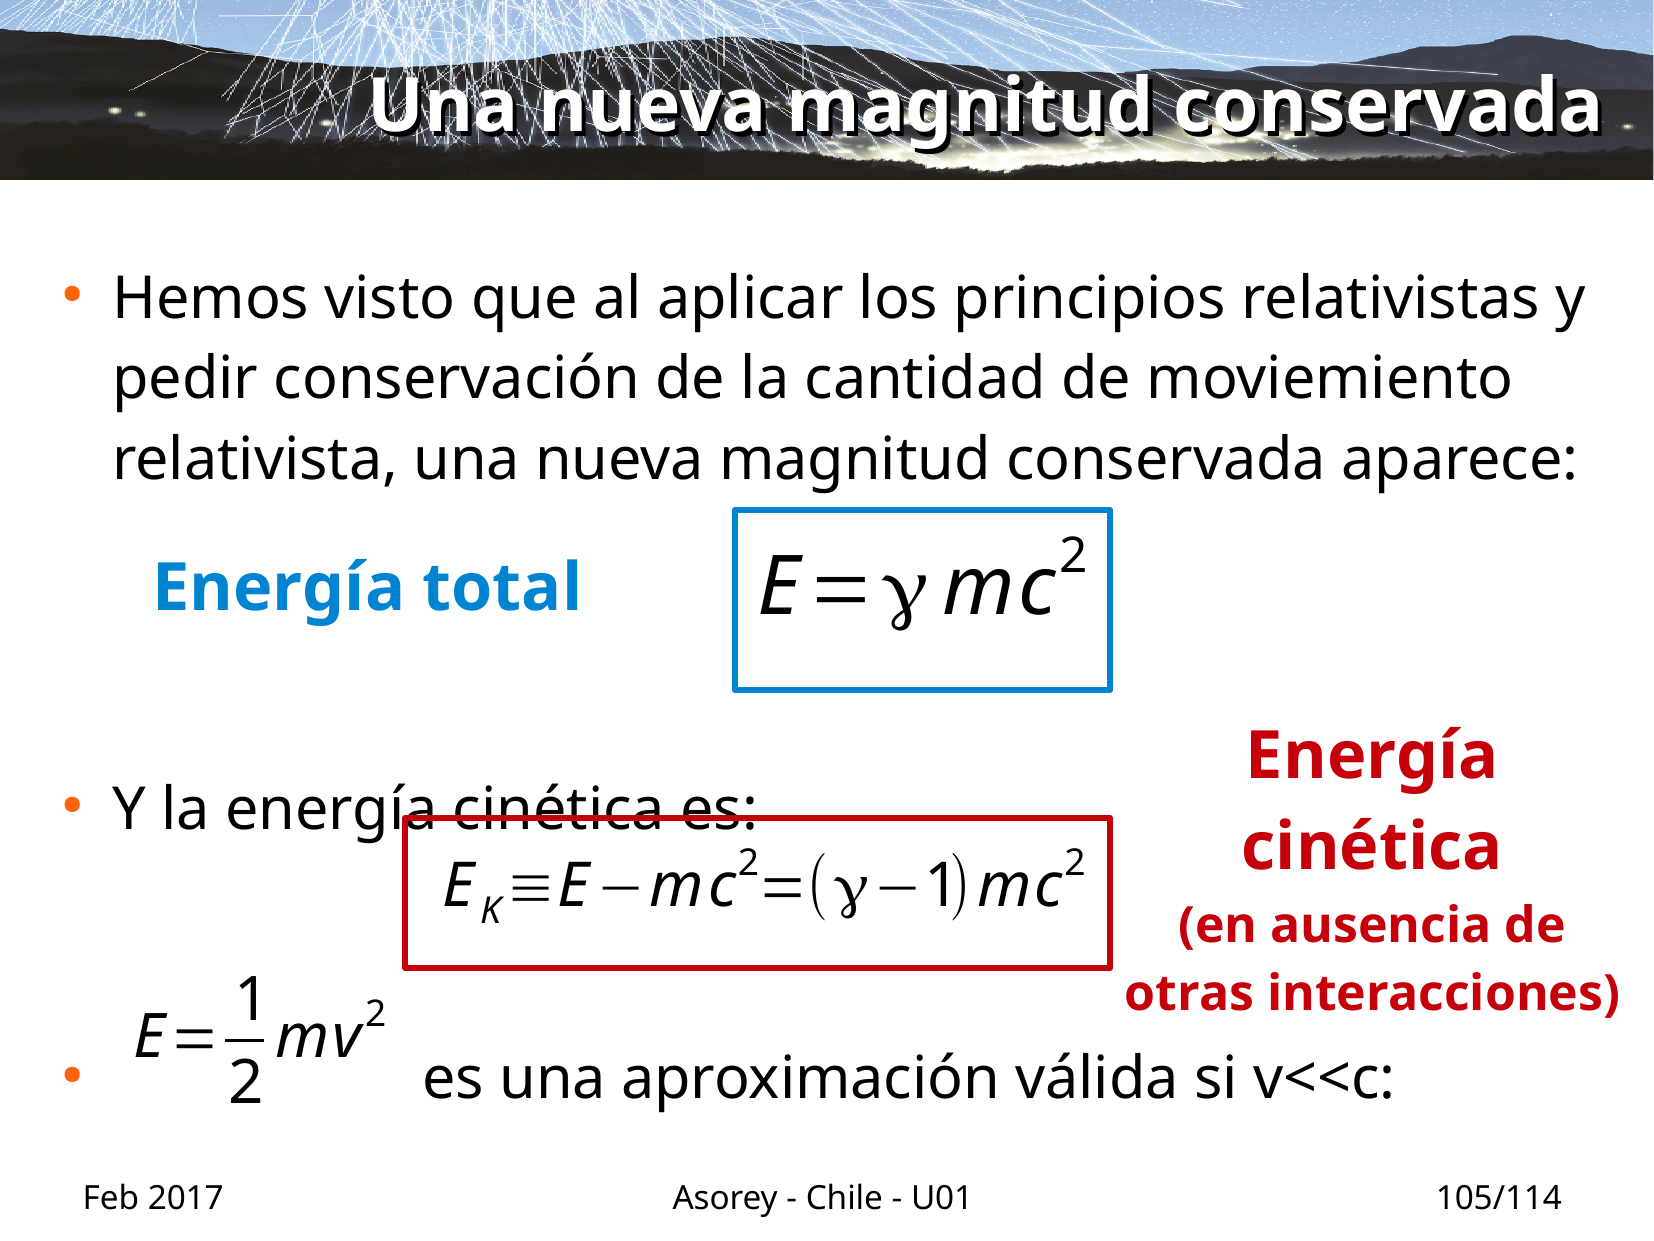

# Una nueva magnitud conservada
Hemos visto que al aplicar los principios relativistas y pedir conservación de la cantidad de moviemiento relativista, una nueva magnitud conservada aparece:
Y la energía cinética es:
 es una aproximación válida si v<<c:
Energía total
Energía cinética
(en ausencia de otras interacciones)
Feb 2017
Asorey - Chile - U01
105